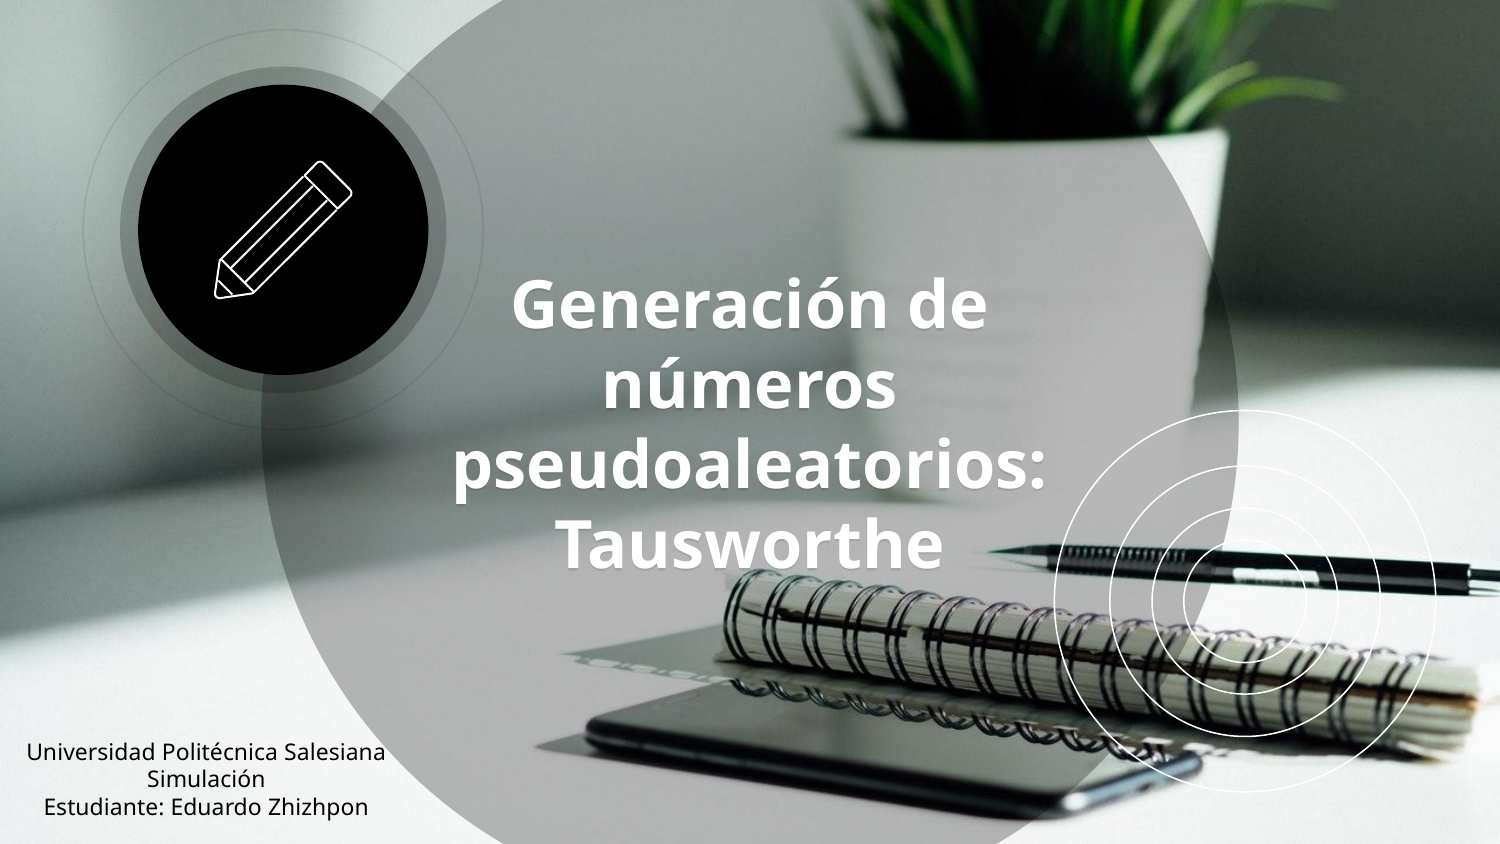

# Generación de números pseudoaleatorios: Tausworthe
Universidad Politécnica Salesiana
Simulación
Estudiante: Eduardo Zhizhpon